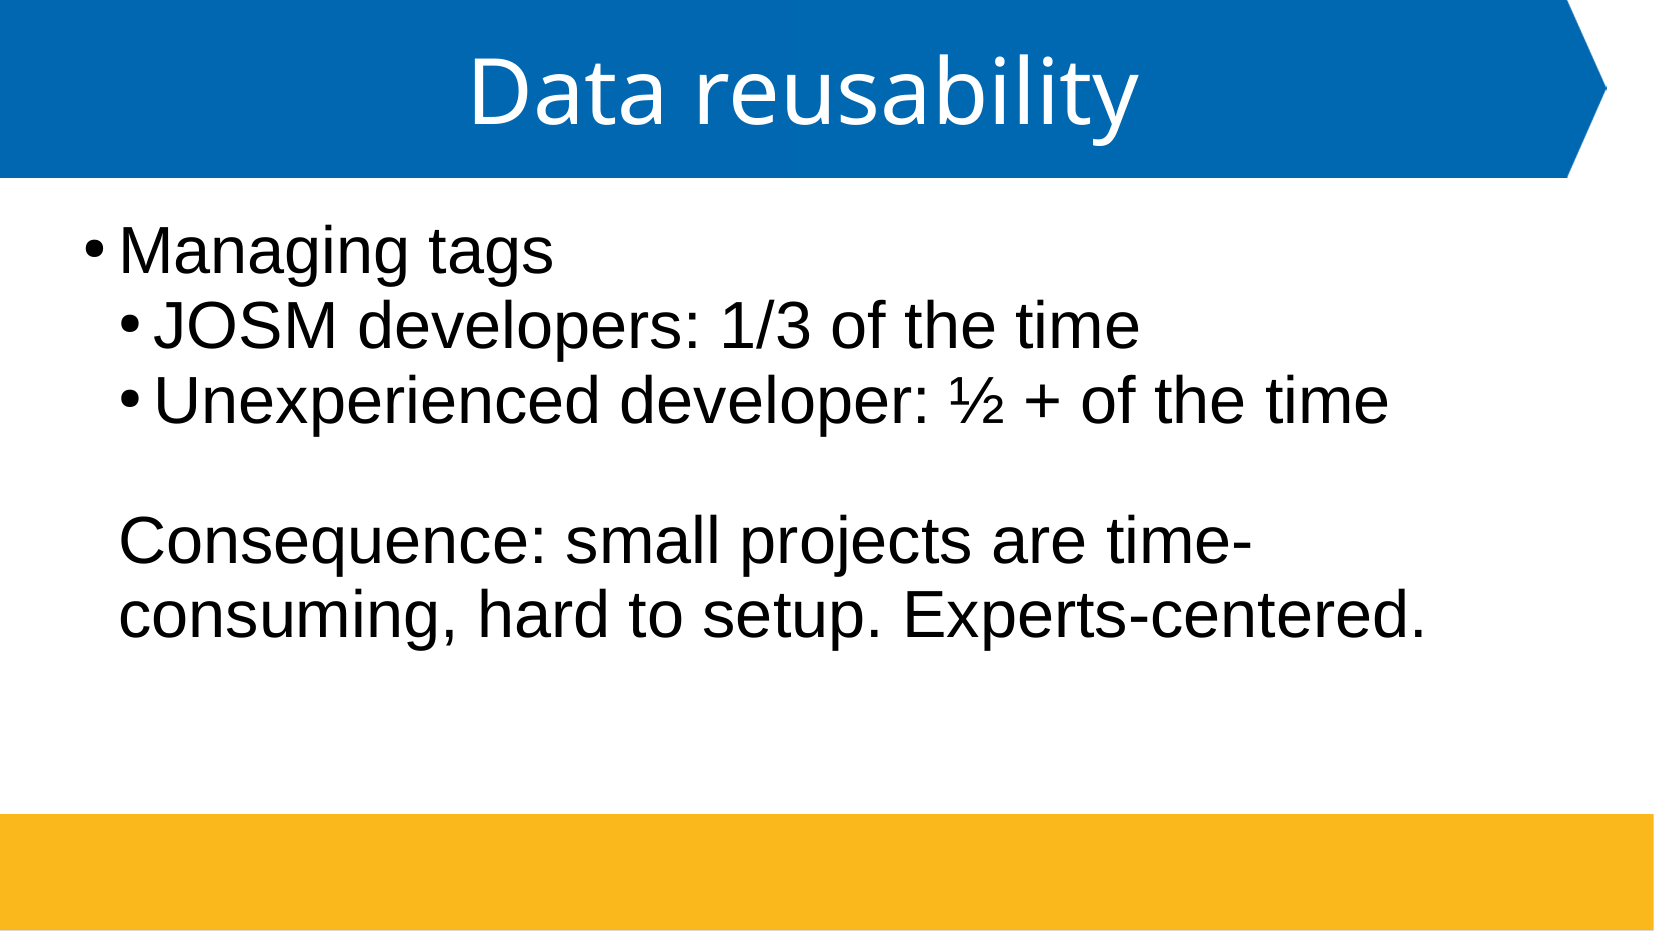

# Data reusability
Managing tags
JOSM developers: 1/3 of the time
Unexperienced developer: ½ + of the time
Consequence: small projects are time-consuming, hard to setup. Experts-centered.